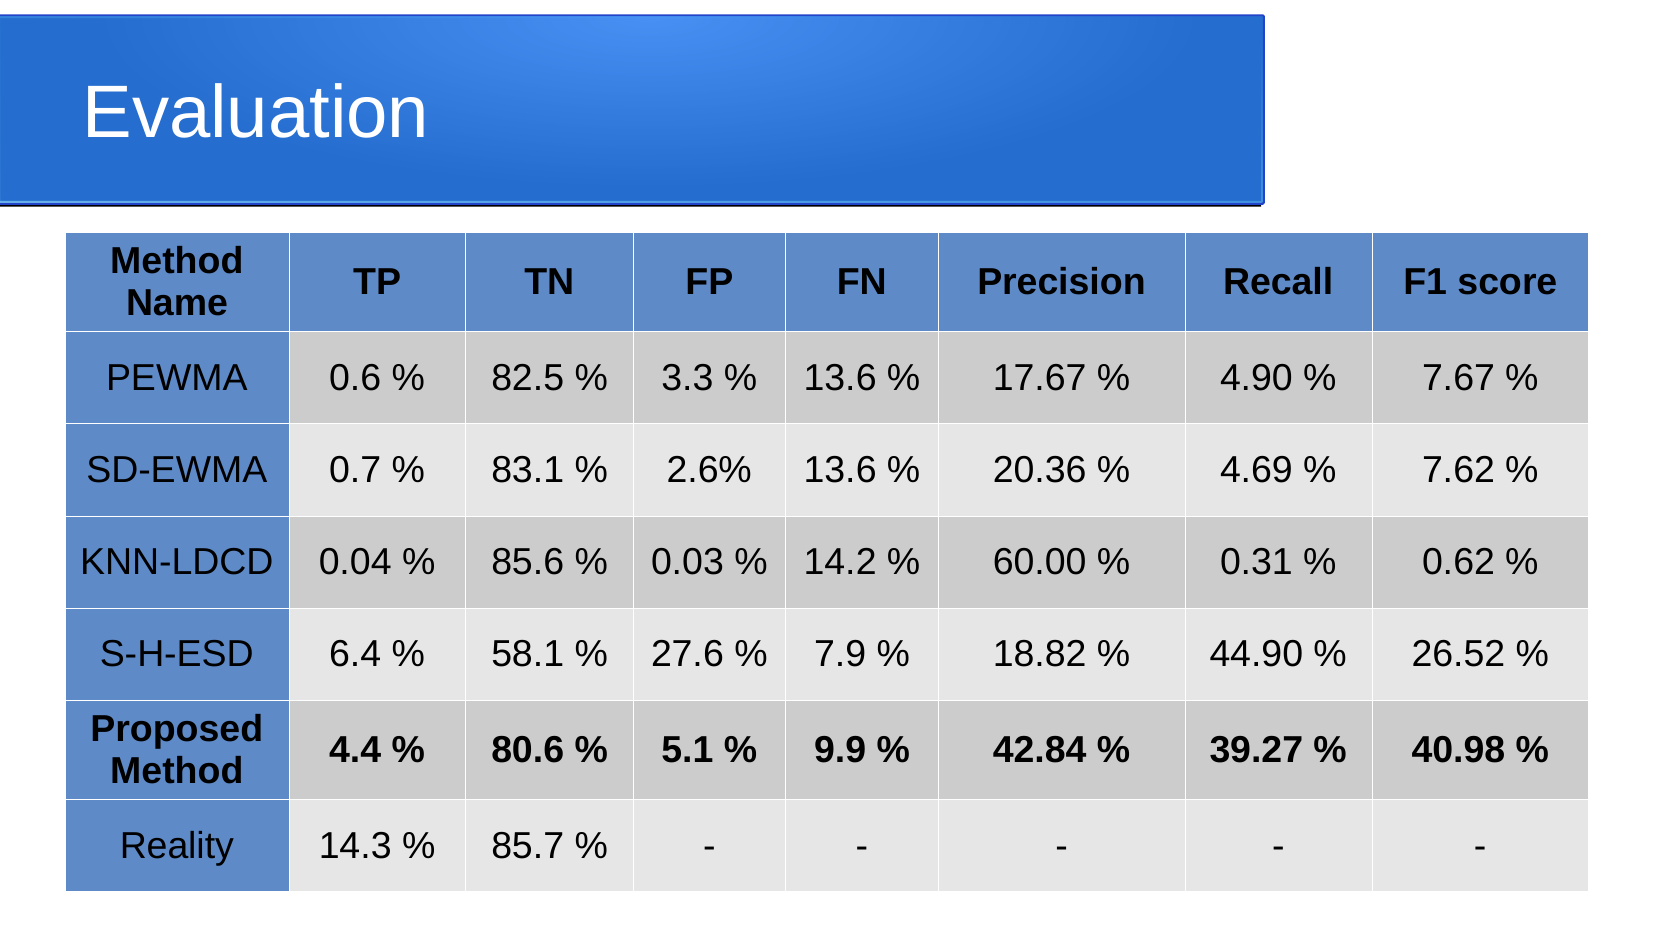

# Evaluation
| Method Name | TP | TN | FP | FN | Precision | Recall | F1 score |
| --- | --- | --- | --- | --- | --- | --- | --- |
| PEWMA | 0.6 % | 82.5 % | 3.3 % | 13.6 % | 17.67 % | 4.90 % | 7.67 % |
| SD-EWMA | 0.7 % | 83.1 % | 2.6% | 13.6 % | 20.36 % | 4.69 % | 7.62 % |
| KNN-LDCD | 0.04 % | 85.6 % | 0.03 % | 14.2 % | 60.00 % | 0.31 % | 0.62 % |
| S-H-ESD | 6.4 % | 58.1 % | 27.6 % | 7.9 % | 18.82 % | 44.90 % | 26.52 % |
| Proposed Method | 4.4 % | 80.6 % | 5.1 % | 9.9 % | 42.84 % | 39.27 % | 40.98 % |
| Reality | 14.3 % | 85.7 % | - | - | - | - | - |
17